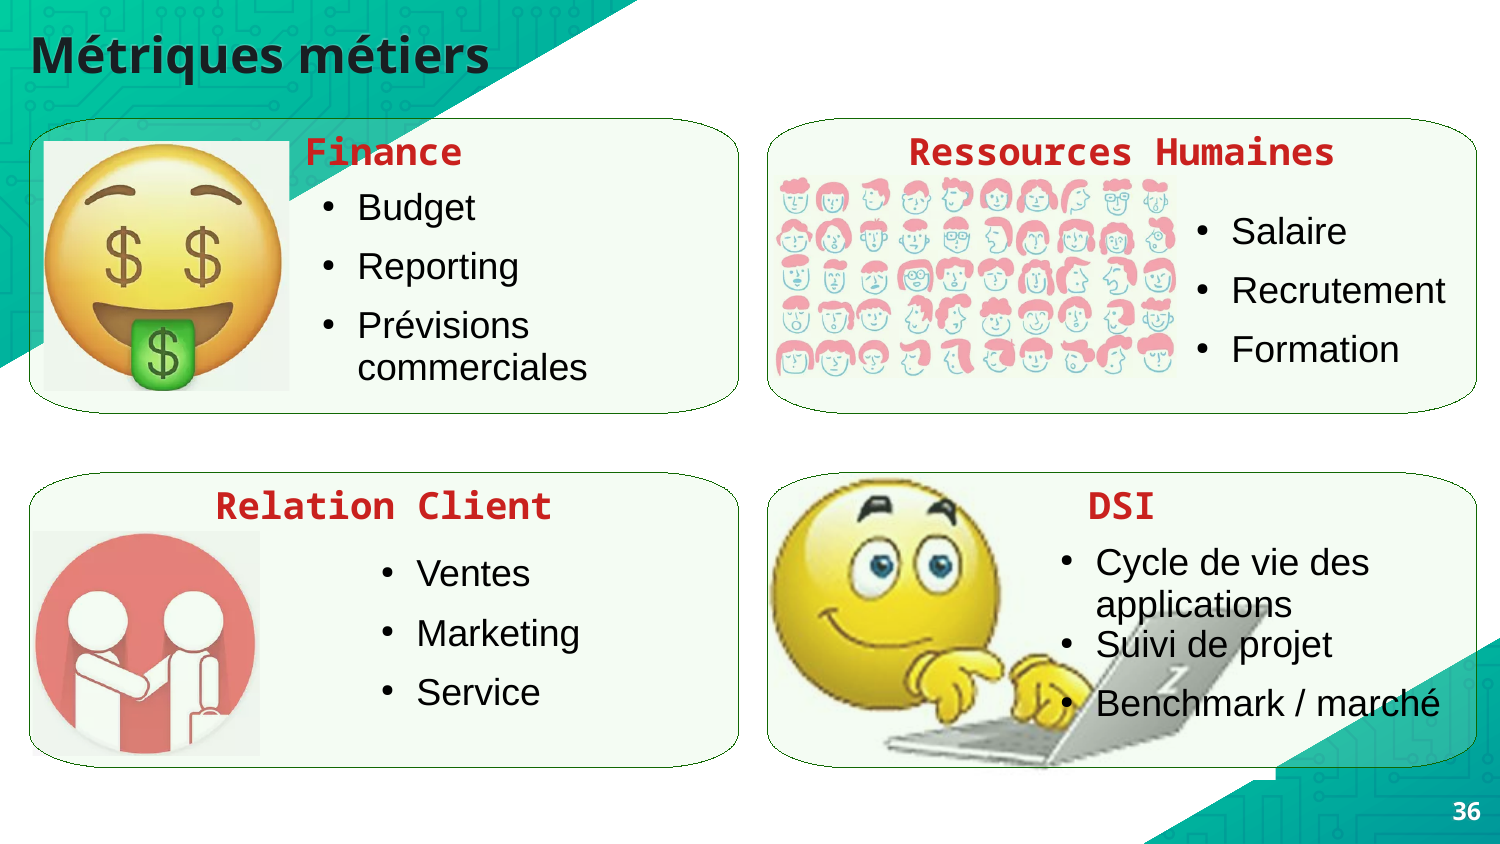

# Métriques métiers
Finance
Ressources Humaines
Budget
Salaire
Reporting
Recrutement
Prévisions commerciales
Formation
Relation Client
DSI
Cycle de vie des applications
Ventes
Marketing
Suivi de projet
Service
Benchmark / marché